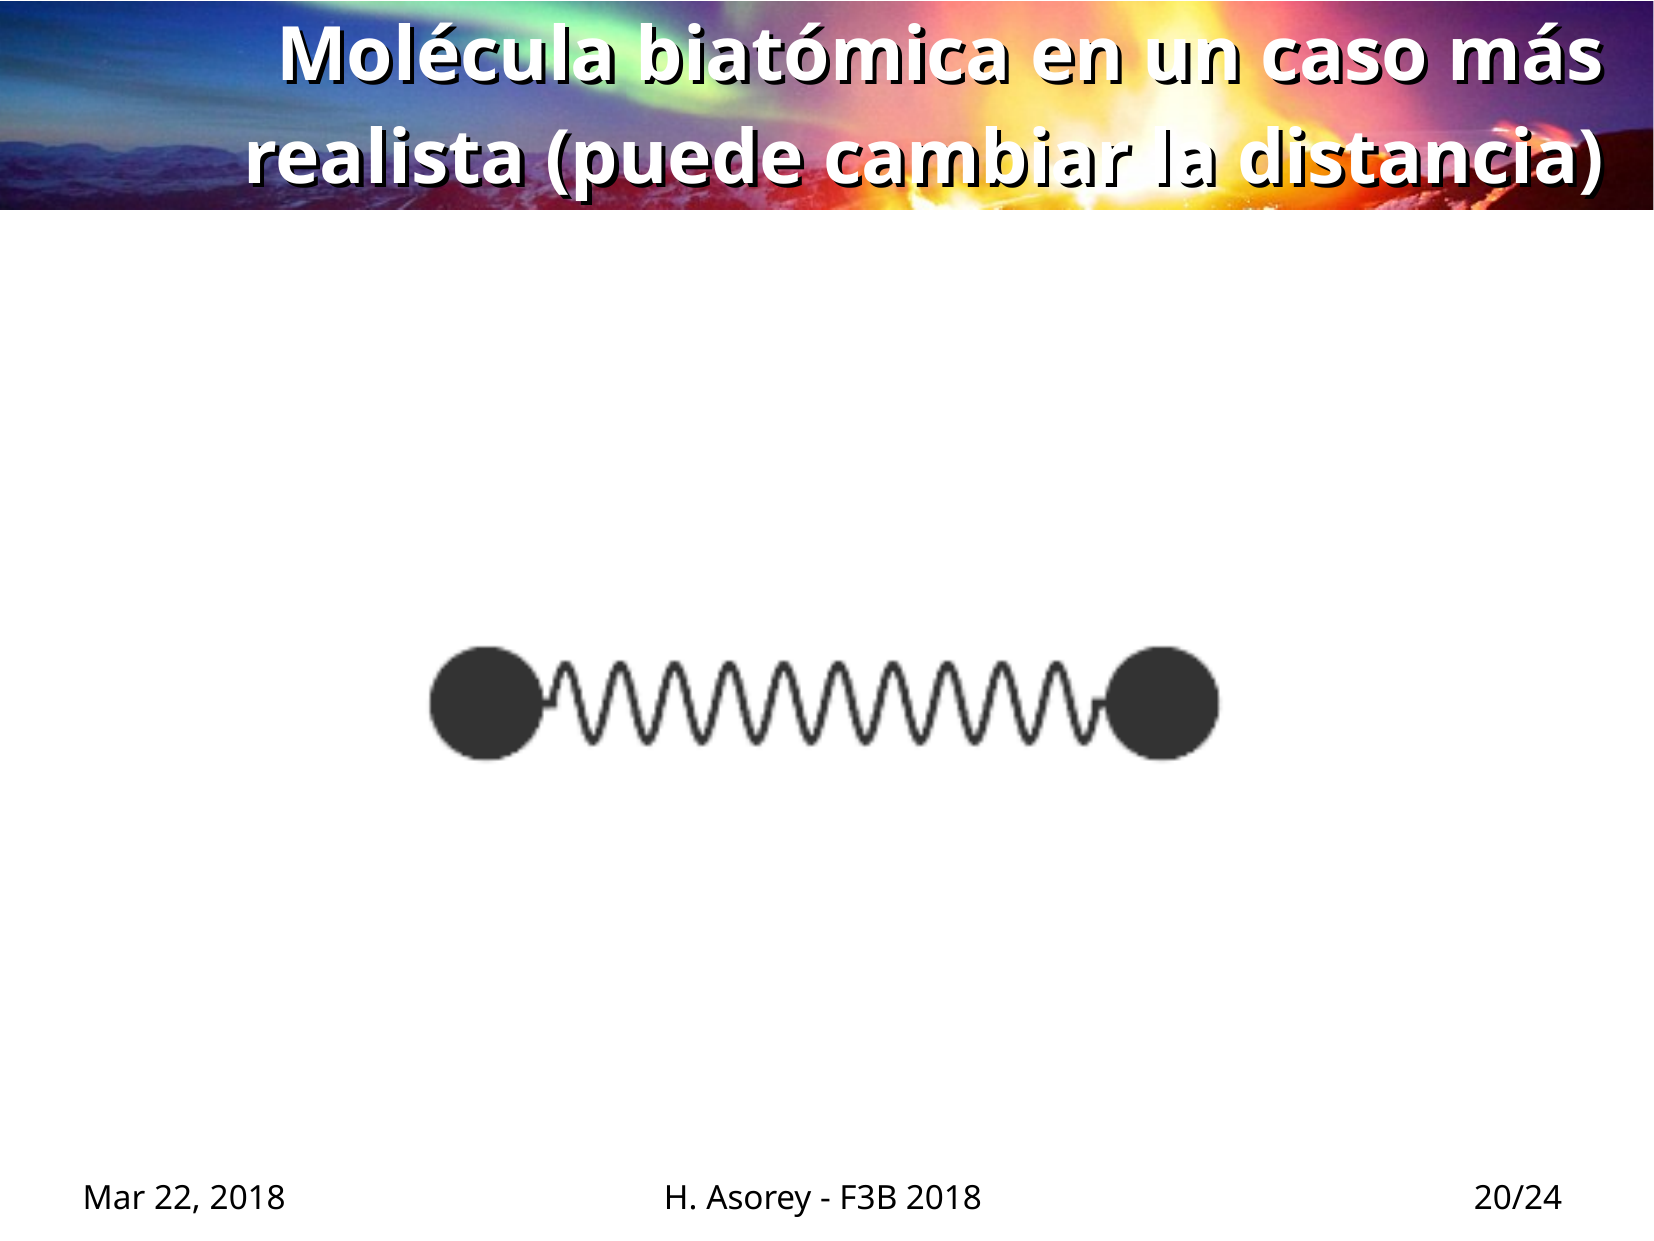

# Molécula biatómica en un caso más realista (puede cambiar la distancia)
Mar 22, 2018
H. Asorey - F3B 2018
20